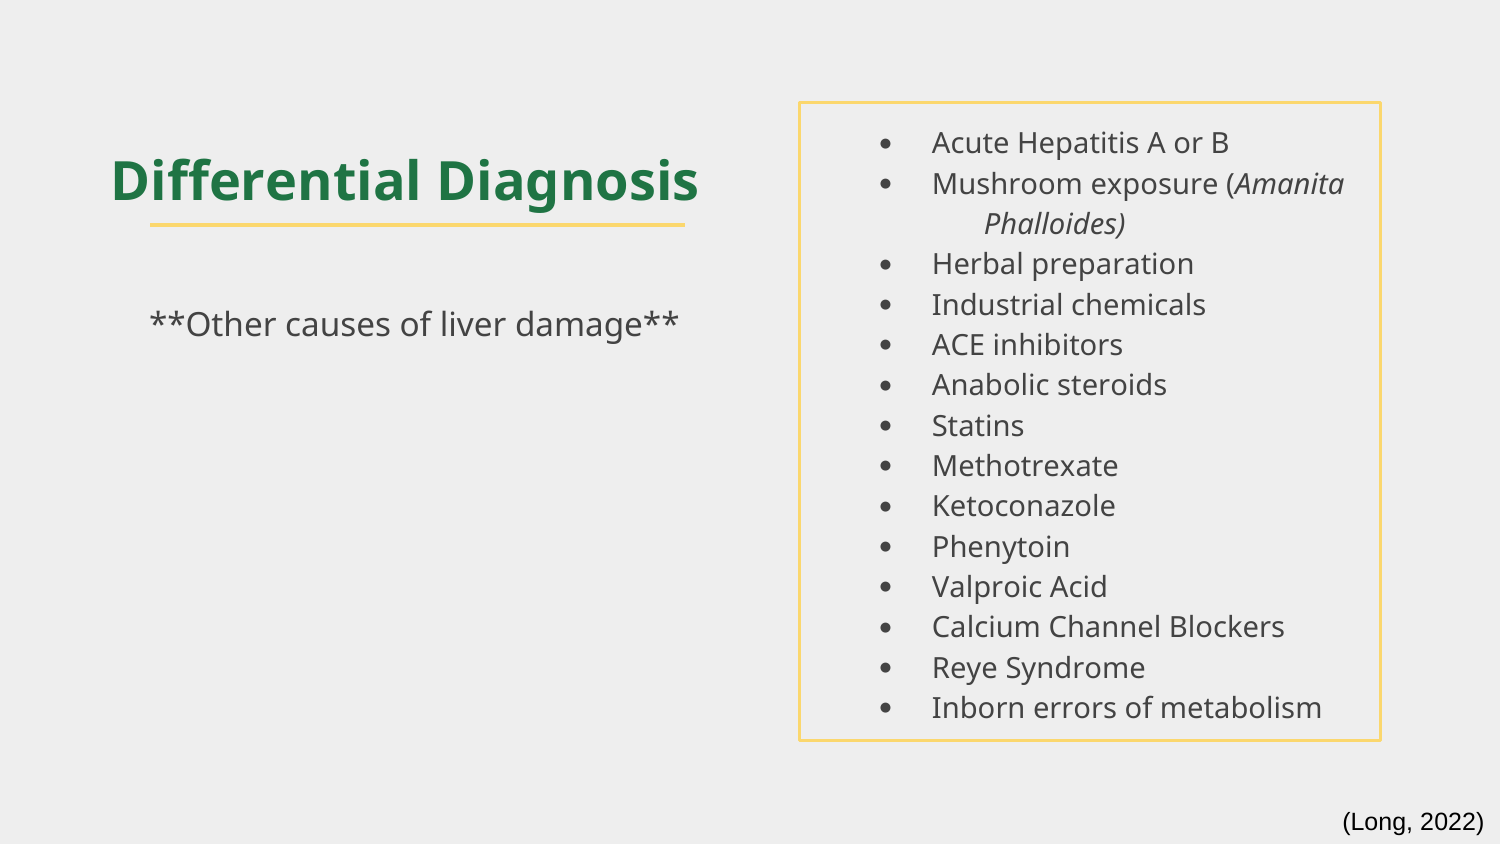

Acute Hepatitis A or B
Mushroom exposure (Amanita Phalloides)
Herbal preparation
Industrial chemicals
ACE inhibitors
Anabolic steroids
Statins
Methotrexate
Ketoconazole
Phenytoin
Valproic Acid
Calcium Channel Blockers
Reye Syndrome
Inborn errors of metabolism
# Differential Diagnosis
**Other causes of liver damage**
(Long, 2022)